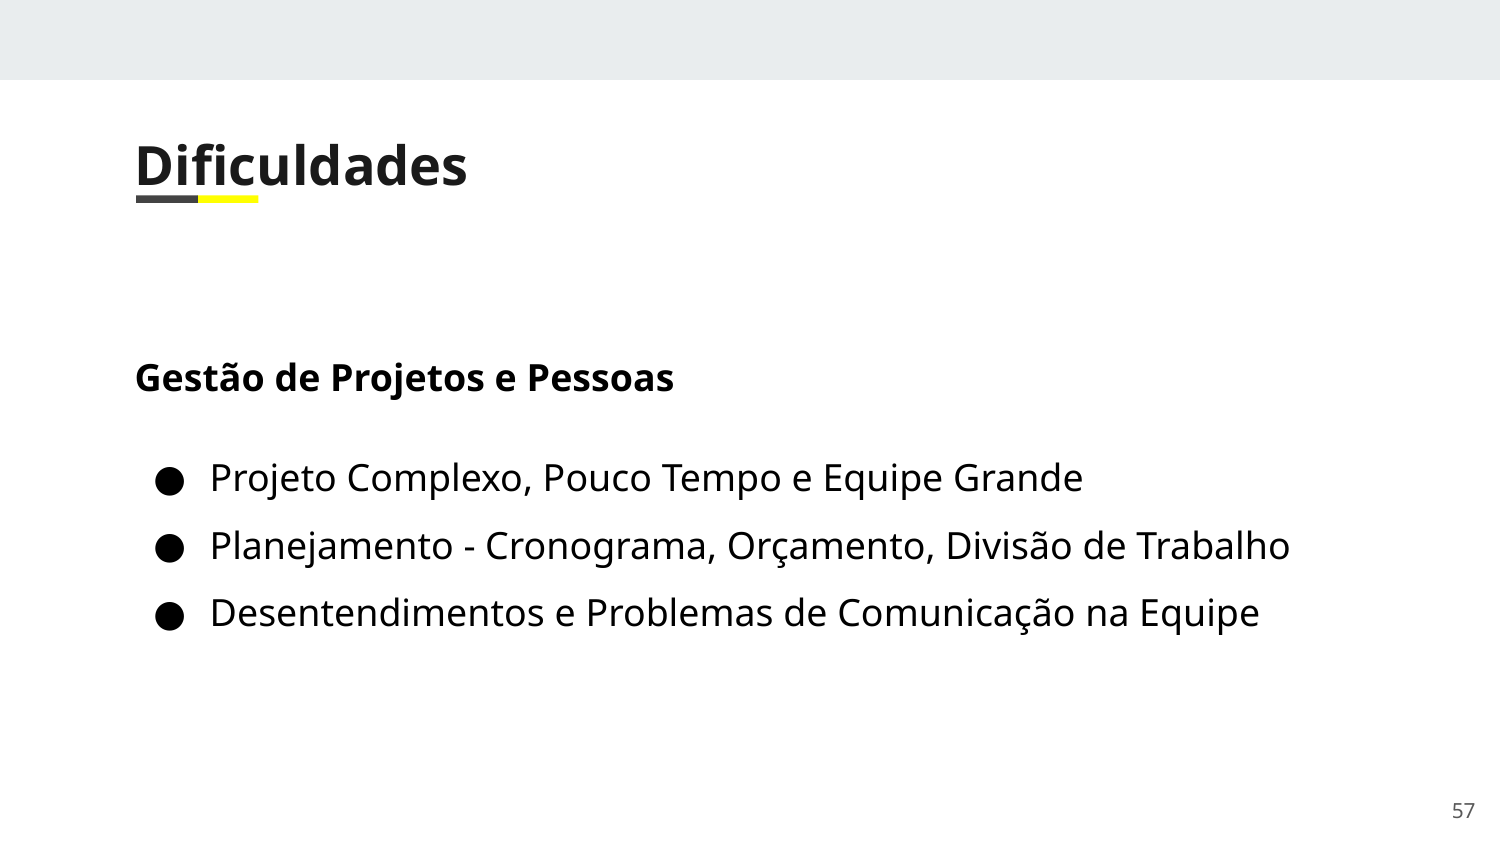

# Dificuldades
Gestão de Projetos e Pessoas
Projeto Complexo, Pouco Tempo e Equipe Grande
Planejamento - Cronograma, Orçamento, Divisão de Trabalho
Desentendimentos e Problemas de Comunicação na Equipe